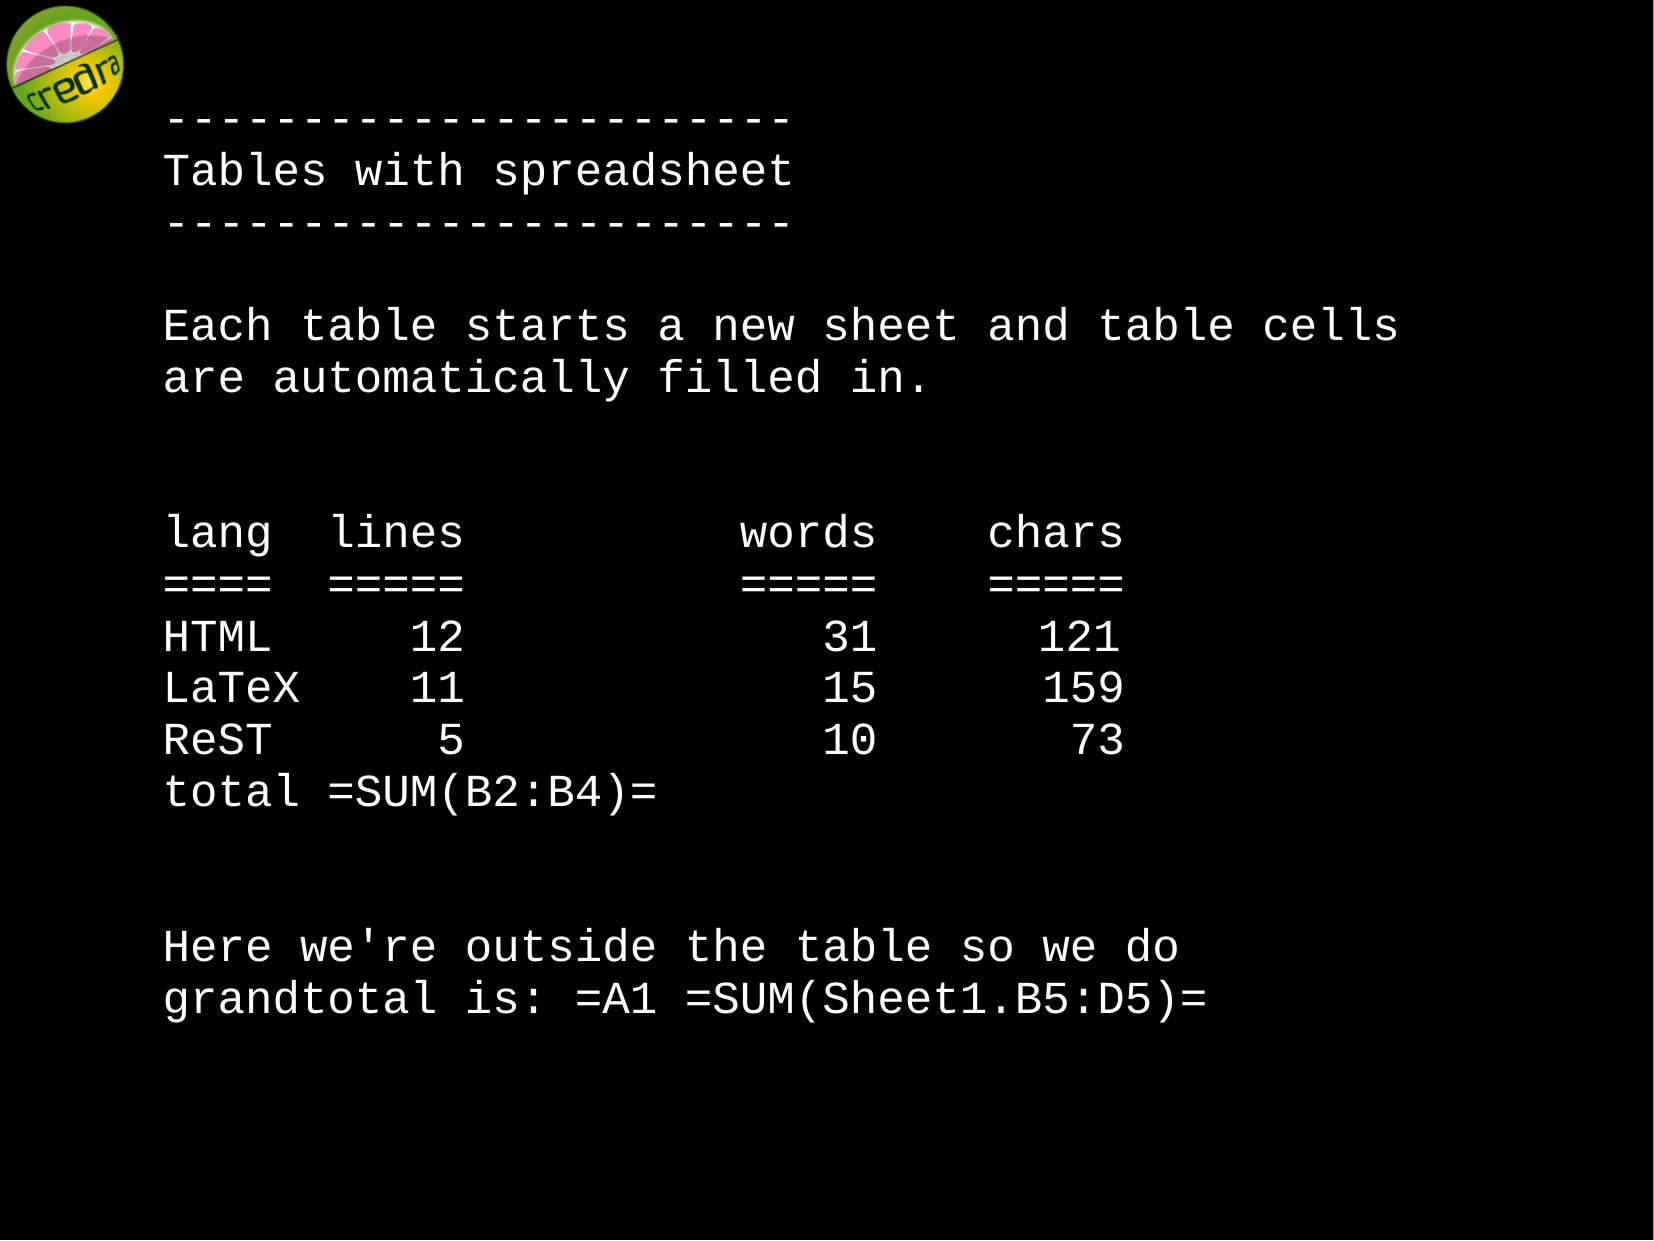

-----------------------
Tables with spreadsheet
-----------------------
Each table starts a new sheet and table cells
are automatically filled in.
lang lines words chars
==== ===== ===== =====
HTML 12 31	 121
LaTeX 11 15 159
ReST 5 10 73
total =SUM(B2:B4)=
Here we're outside the table so we do grandtotal is: =A1 =SUM(Sheet1.B5:D5)=